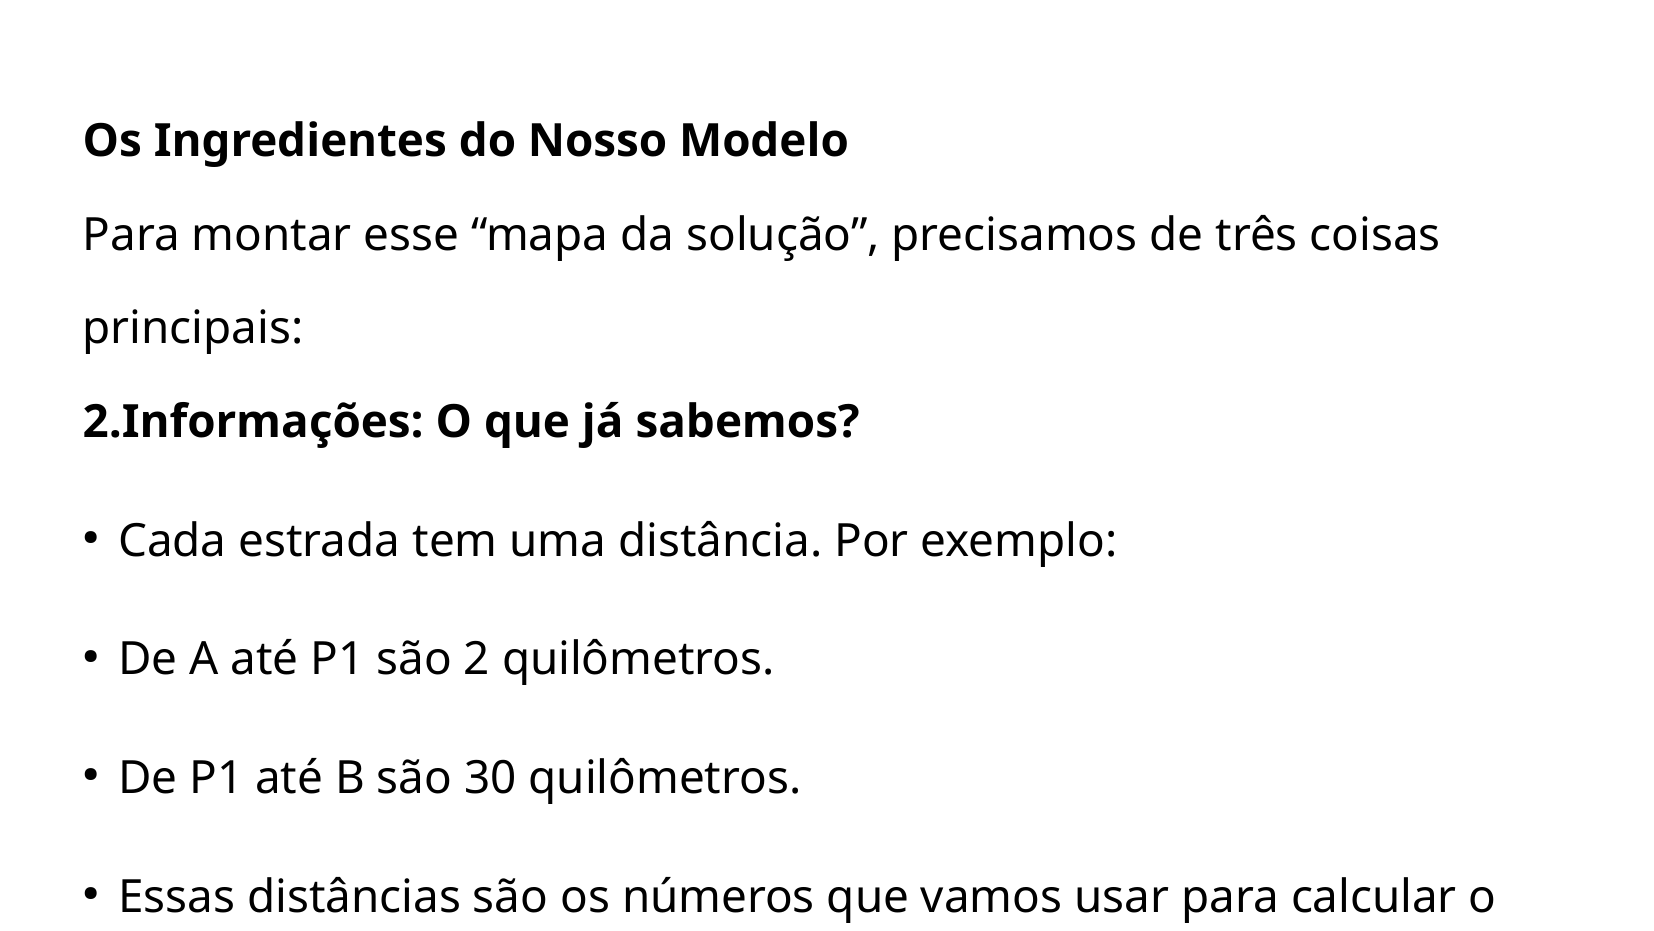

# Os Ingredientes do Nosso Modelo
Para montar esse “mapa da solução”, precisamos de três coisas principais:
Informações: O que já sabemos?
Cada estrada tem uma distância. Por exemplo:
De A até P1 são 2 quilômetros.
De P1 até B são 30 quilômetros.
Essas distâncias são os números que vamos usar para calcular o total.